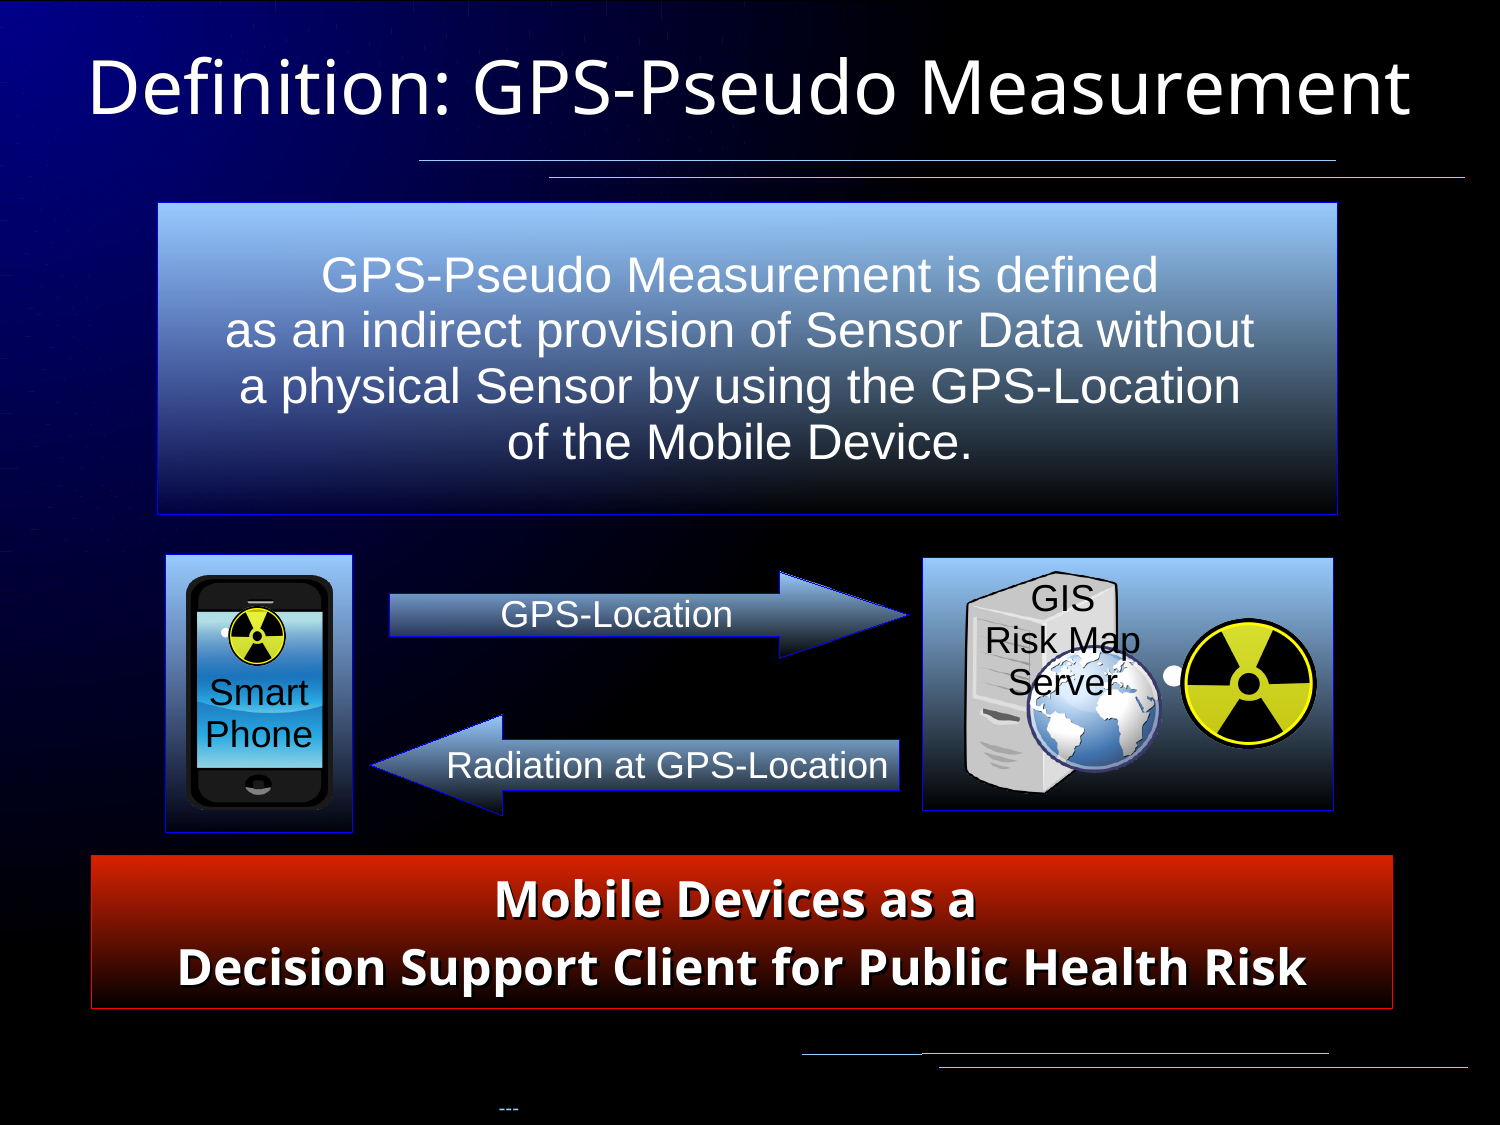

# Definition: GPS-Pseudo Measurement
GPS-Pseudo Measurement is defined
as an indirect provision of Sensor Data without
a physical Sensor by using the GPS-Location
of the Mobile Device.
GIS
Risk Map
Server
GPS-Location
Smart
Phone
Radiation at GPS-Location
Mobile Devices as a
Decision Support Client for Public Health Risk